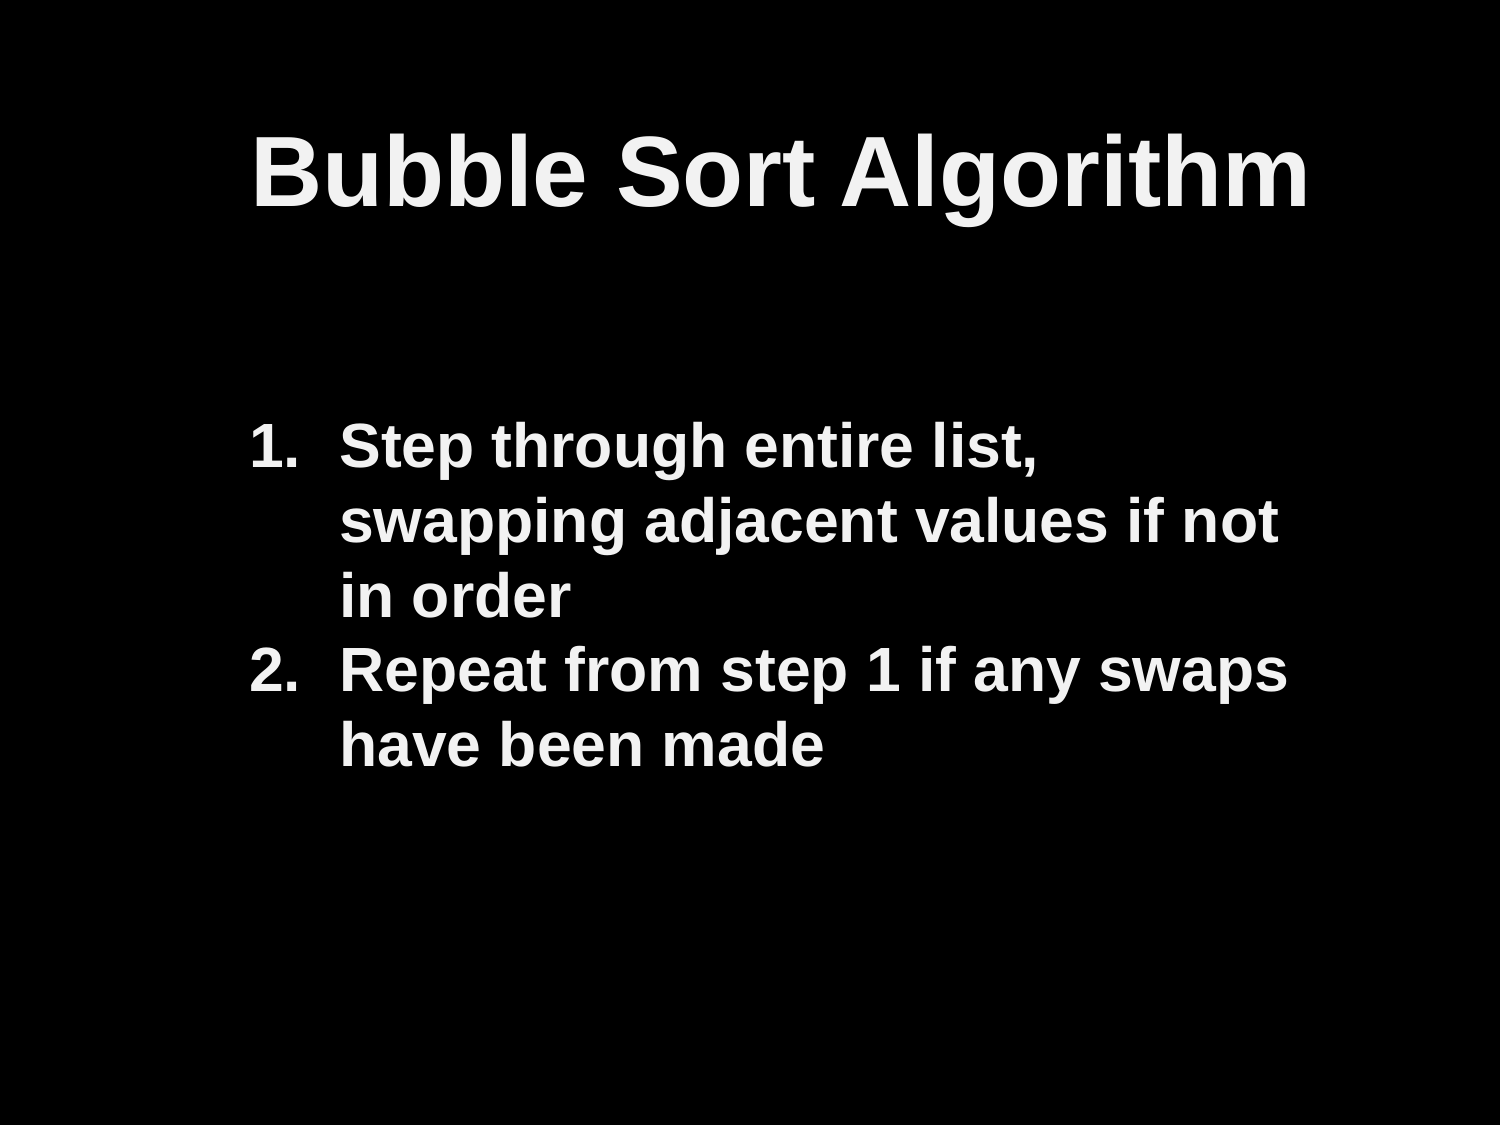

Bubble Sort Algorithm
Step through entire list, swapping adjacent values if not in order
Repeat from step 1 if any swaps have been made